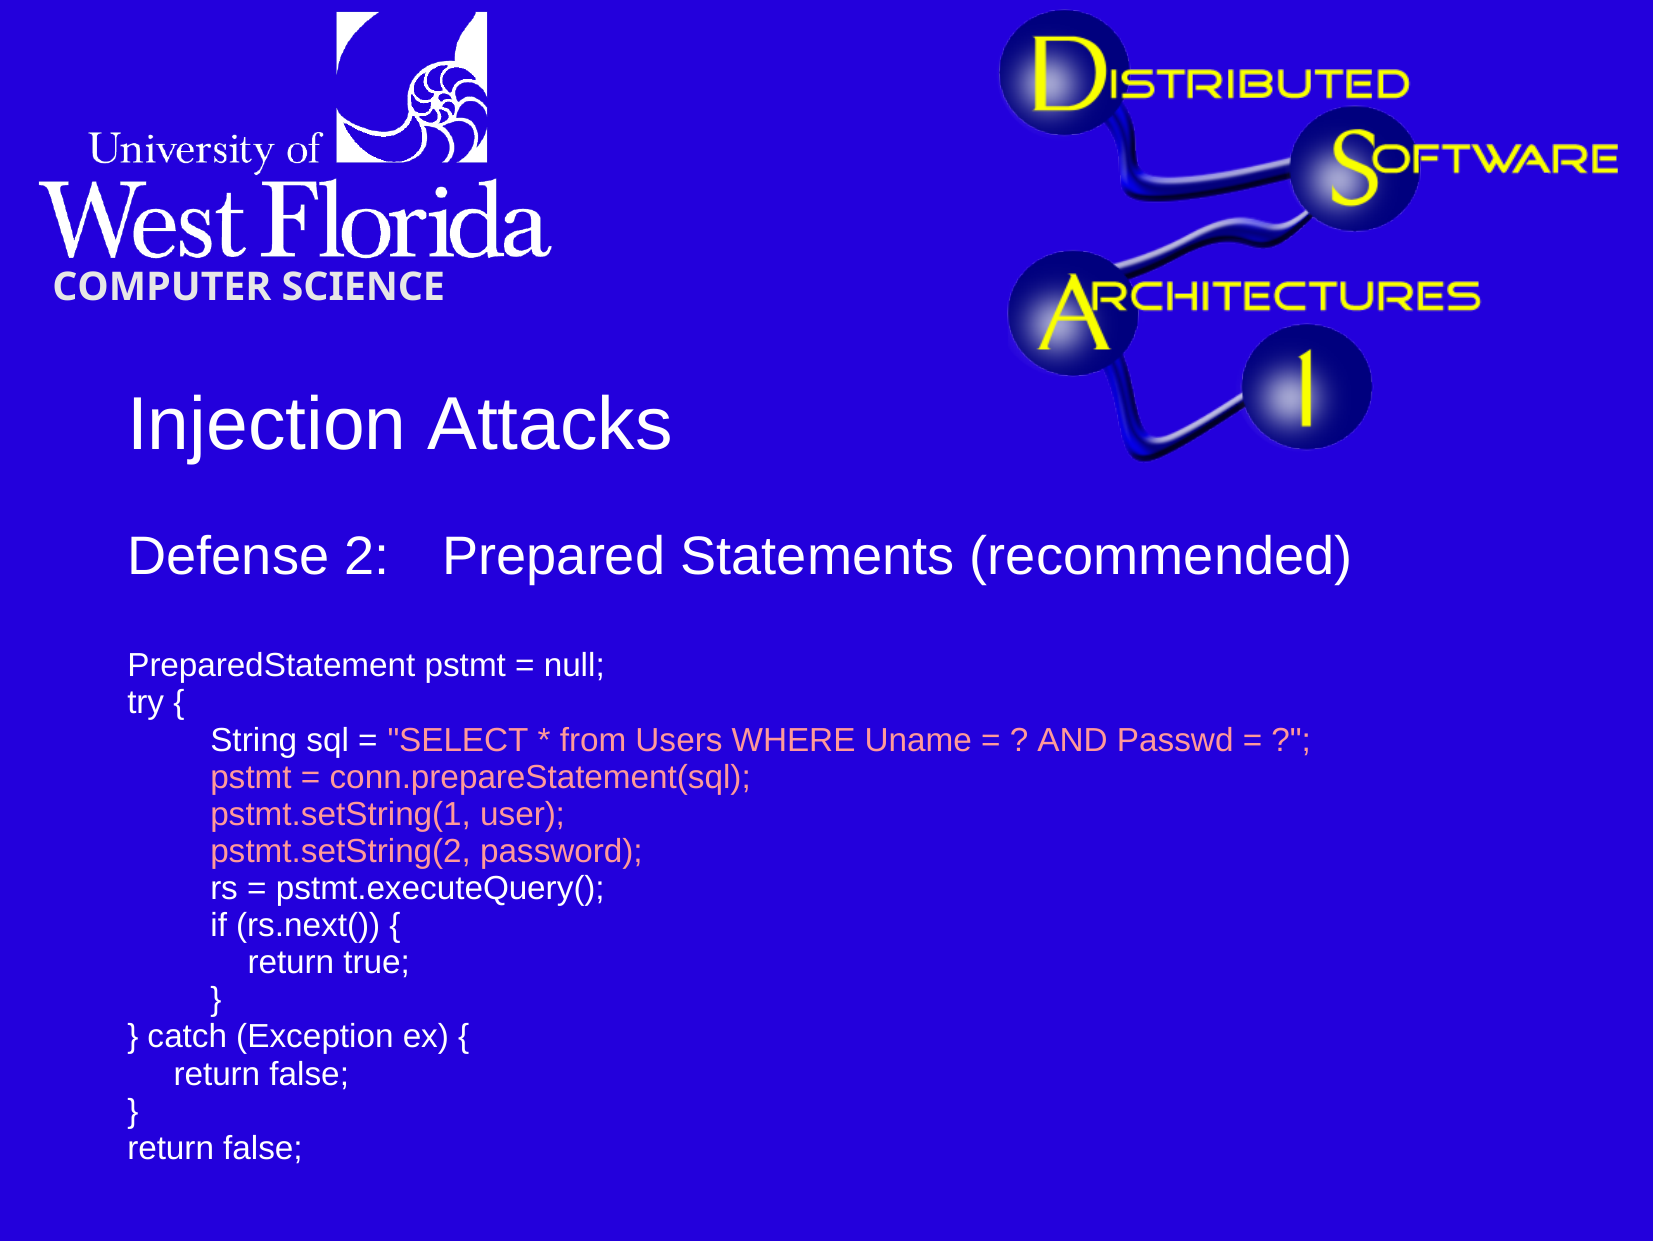

COMPUTER SCIENCE
Injection Attacks
Defense 2:	 Prepared Statements (recommended)
PreparedStatement pstmt = null;
try {
 String sql = "SELECT * from Users WHERE Uname = ? AND Passwd = ?";
 pstmt = conn.prepareStatement(sql);
 pstmt.setString(1, user);
 pstmt.setString(2, password);
 rs = pstmt.executeQuery();
 if (rs.next()) {
 return true;
 }
} catch (Exception ex) {
 return false;
}
return false;